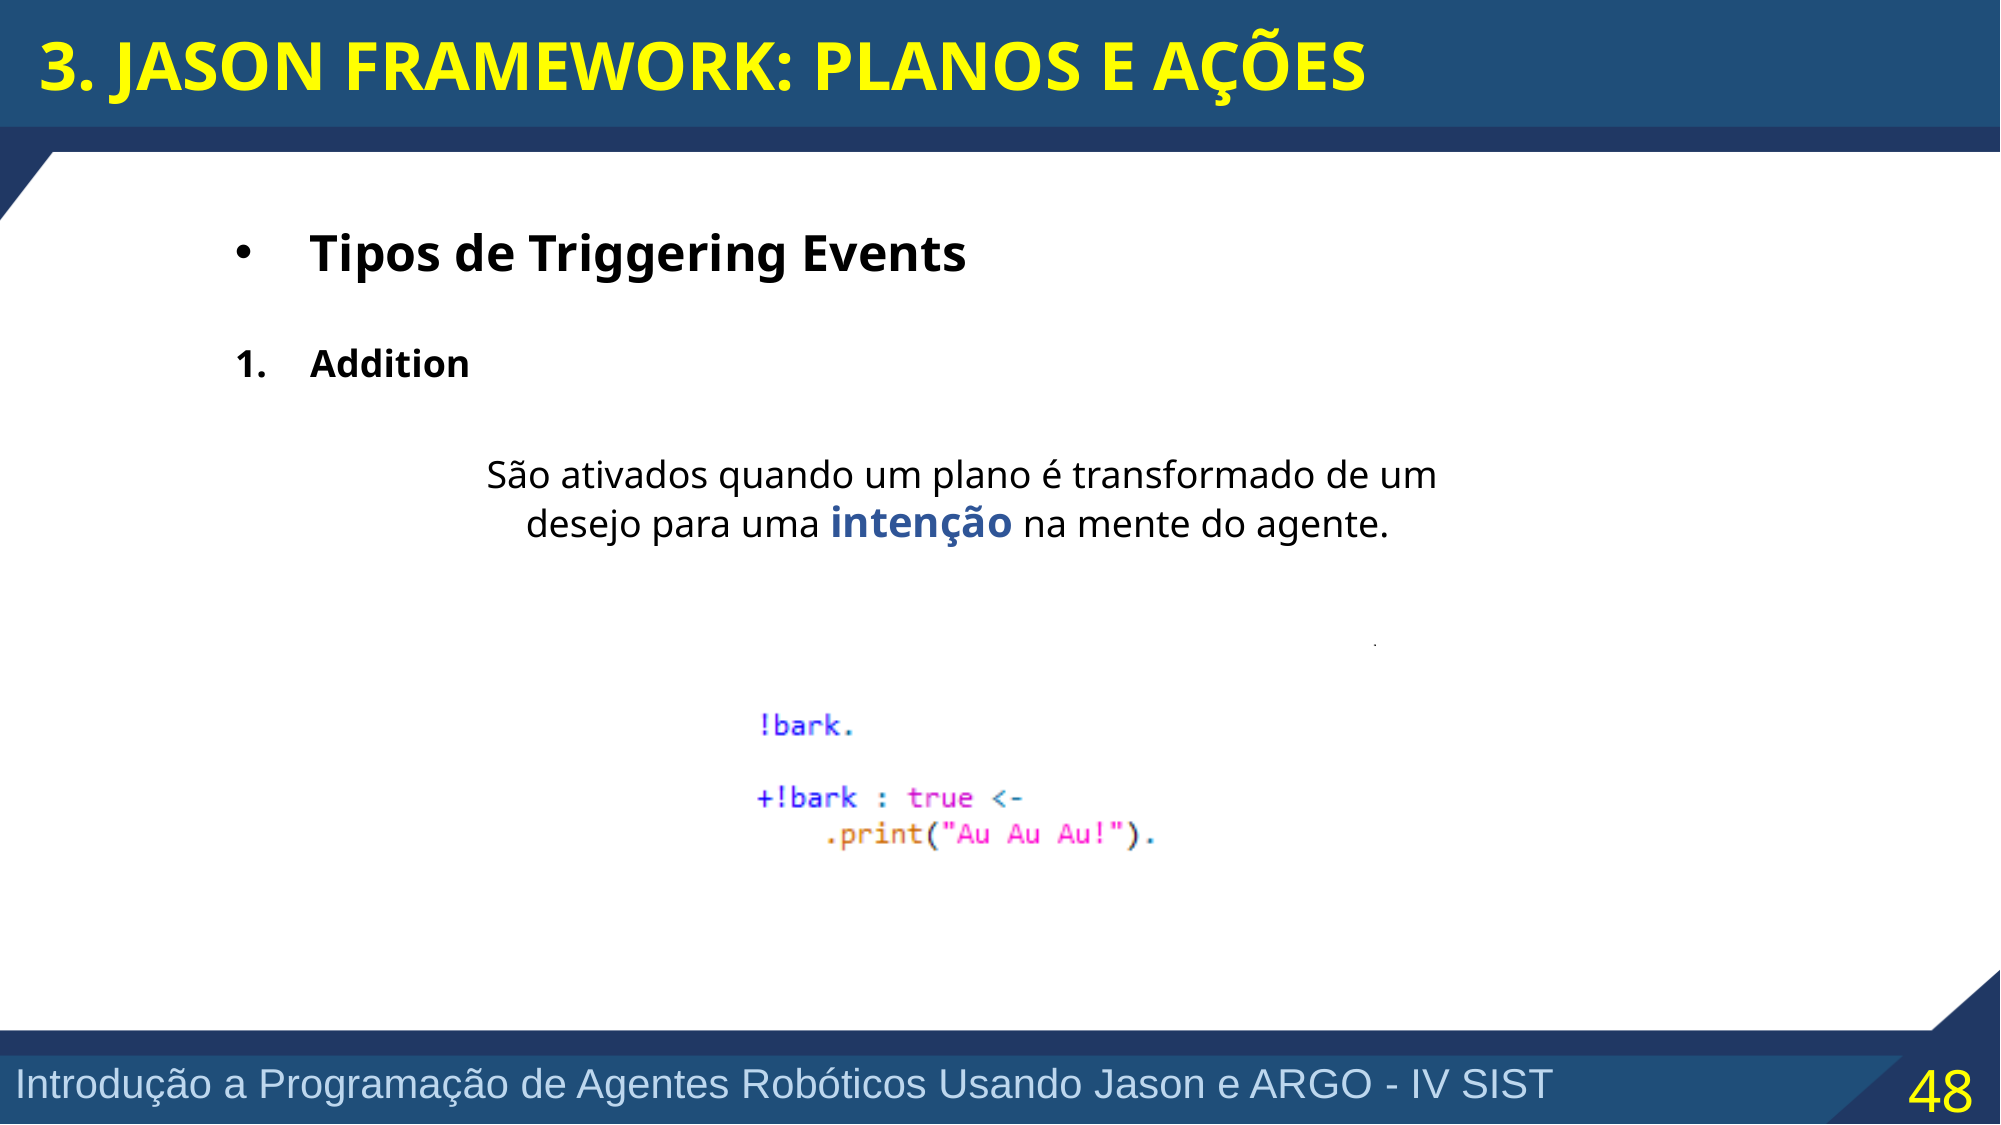

3. JASON FRAMEWORK: PLANOS E AÇÕES
Tipos de Triggering Events
Addition
São ativados quando um plano é transformado de um desejo para uma intenção na mente do agente.